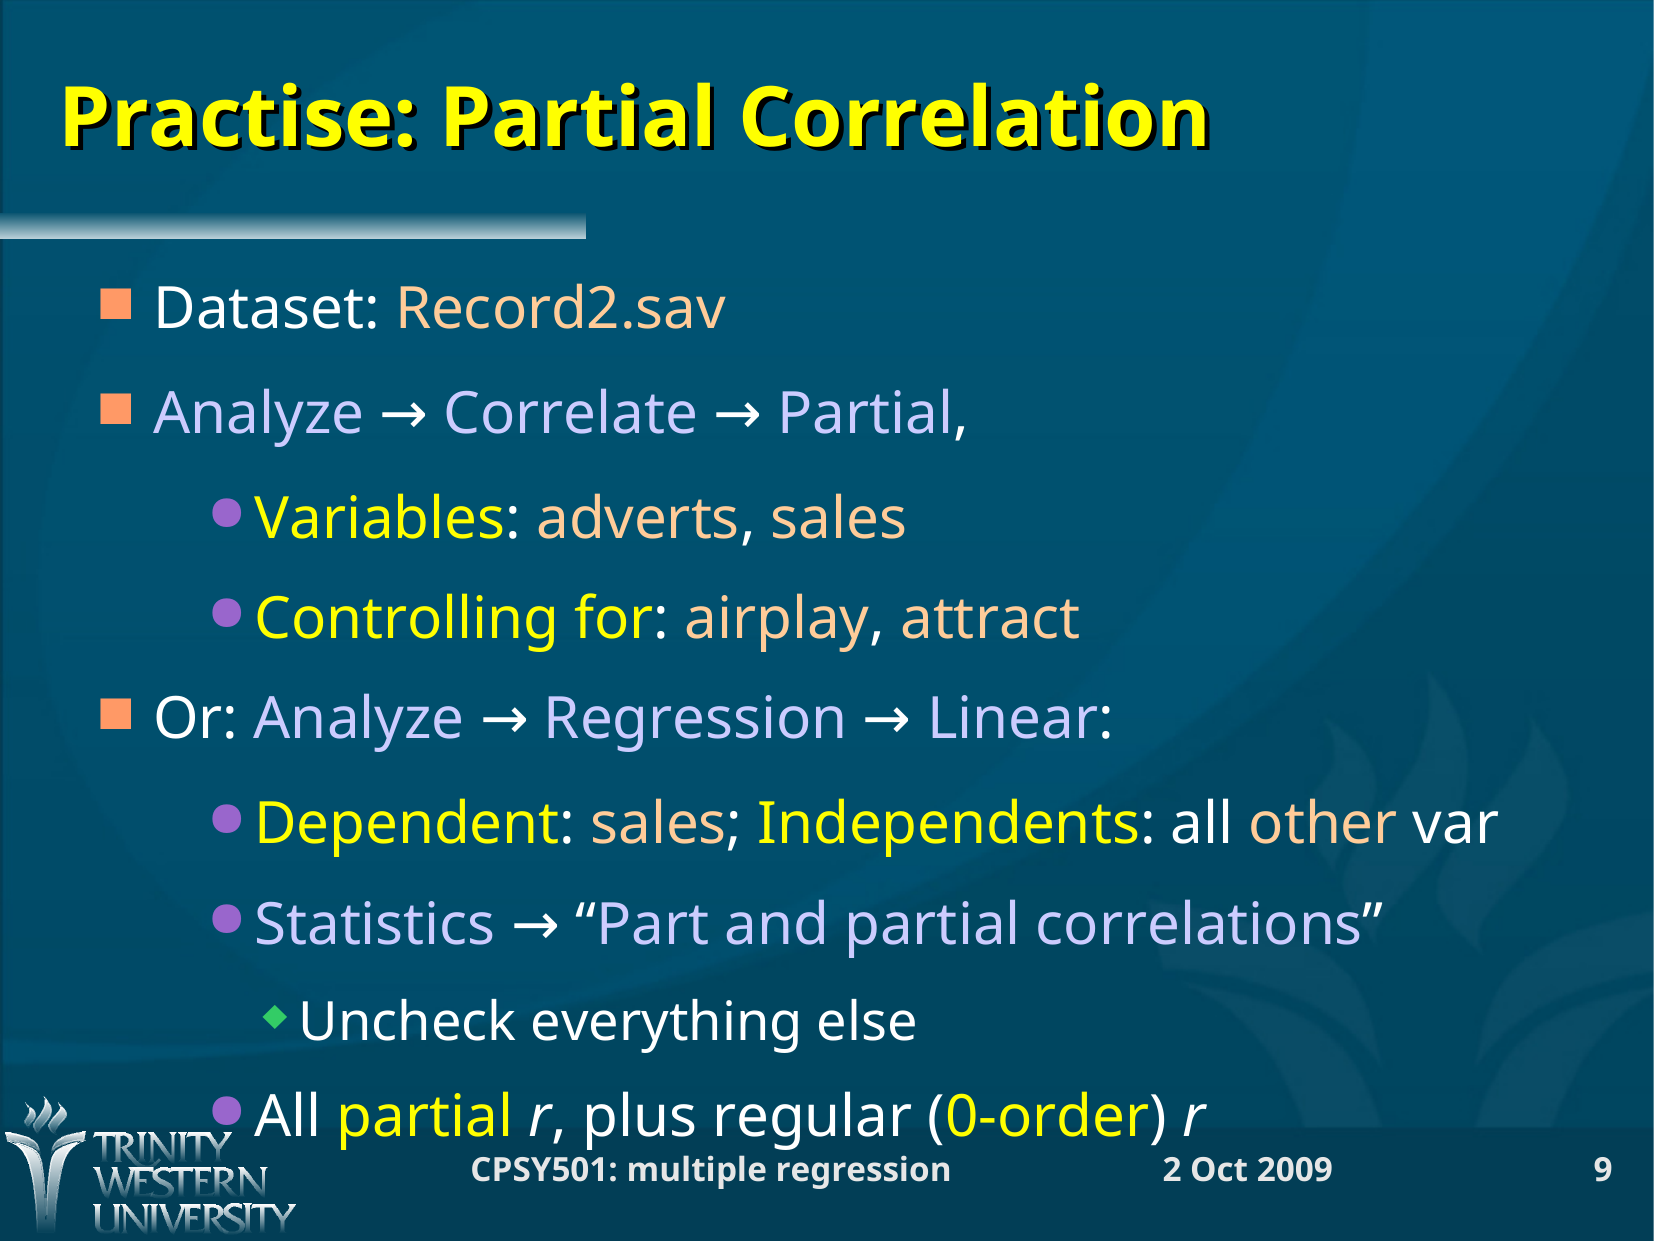

# Practise: Partial Correlation
Dataset: Record2.sav
Analyze → Correlate → Partial,
Variables: adverts, sales
Controlling for: airplay, attract
Or: Analyze → Regression → Linear:
Dependent: sales; Independents: all other var
Statistics → “Part and partial correlations”
Uncheck everything else
All partial r, plus regular (0-order) r
CPSY501: multiple regression
2 Oct 2009
9